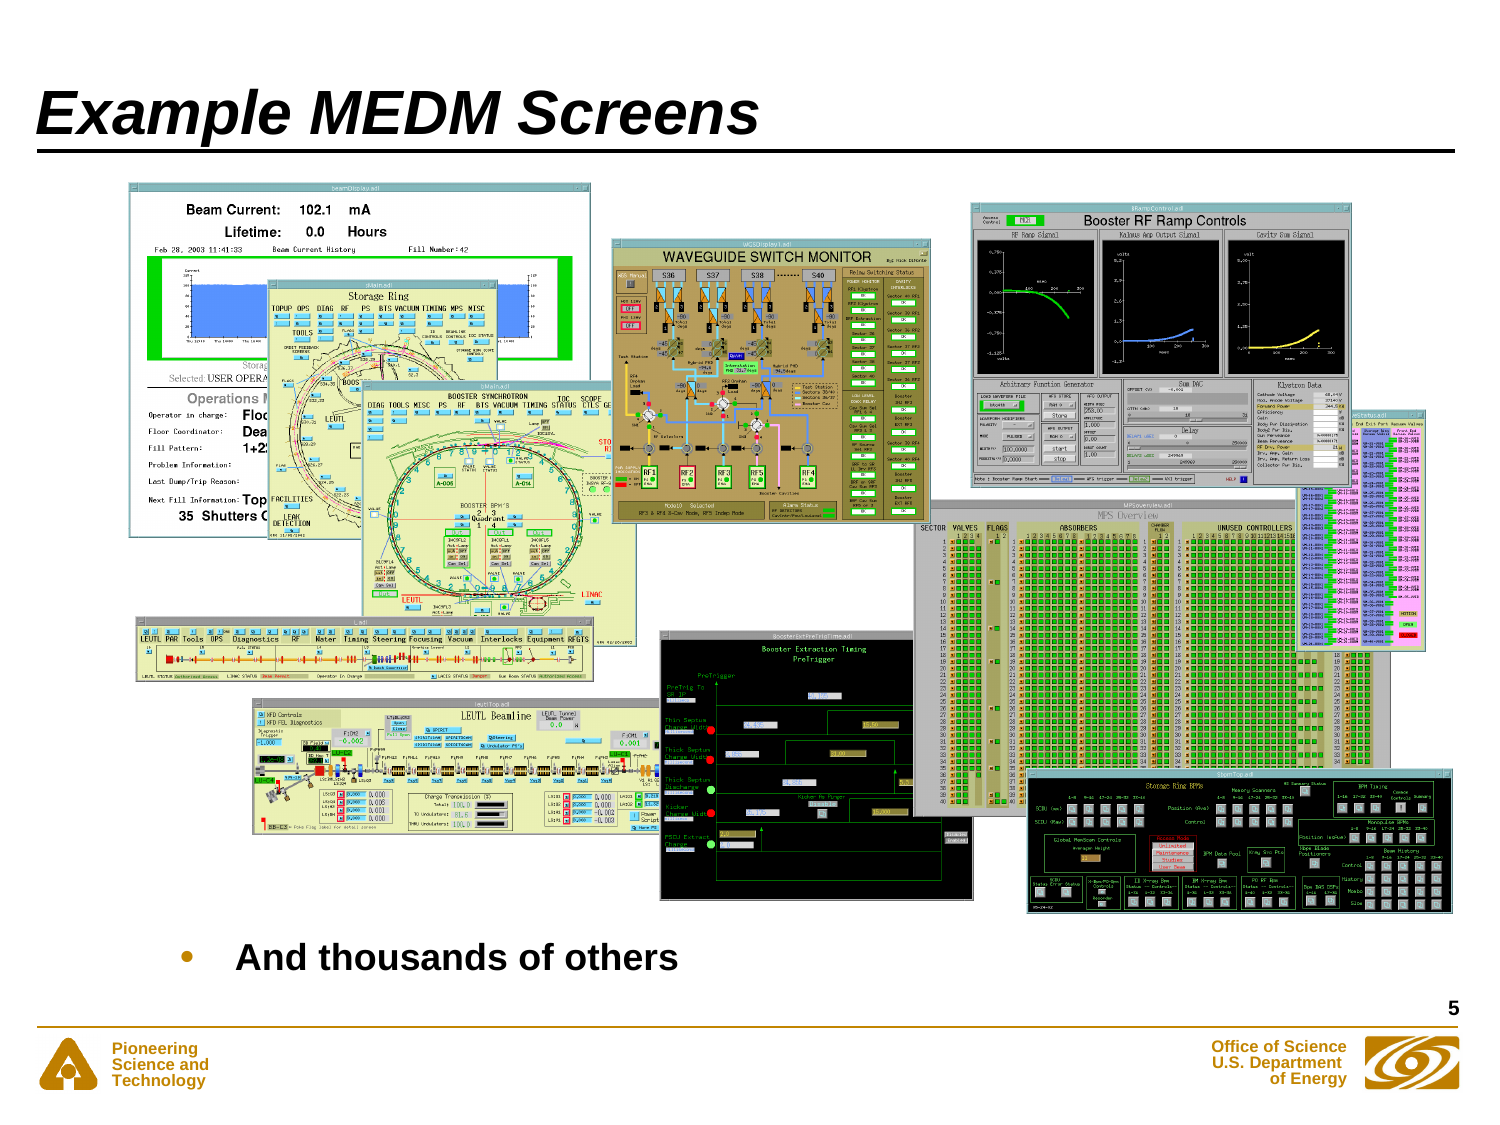

# Example MEDM Screens
And thousands of others
5